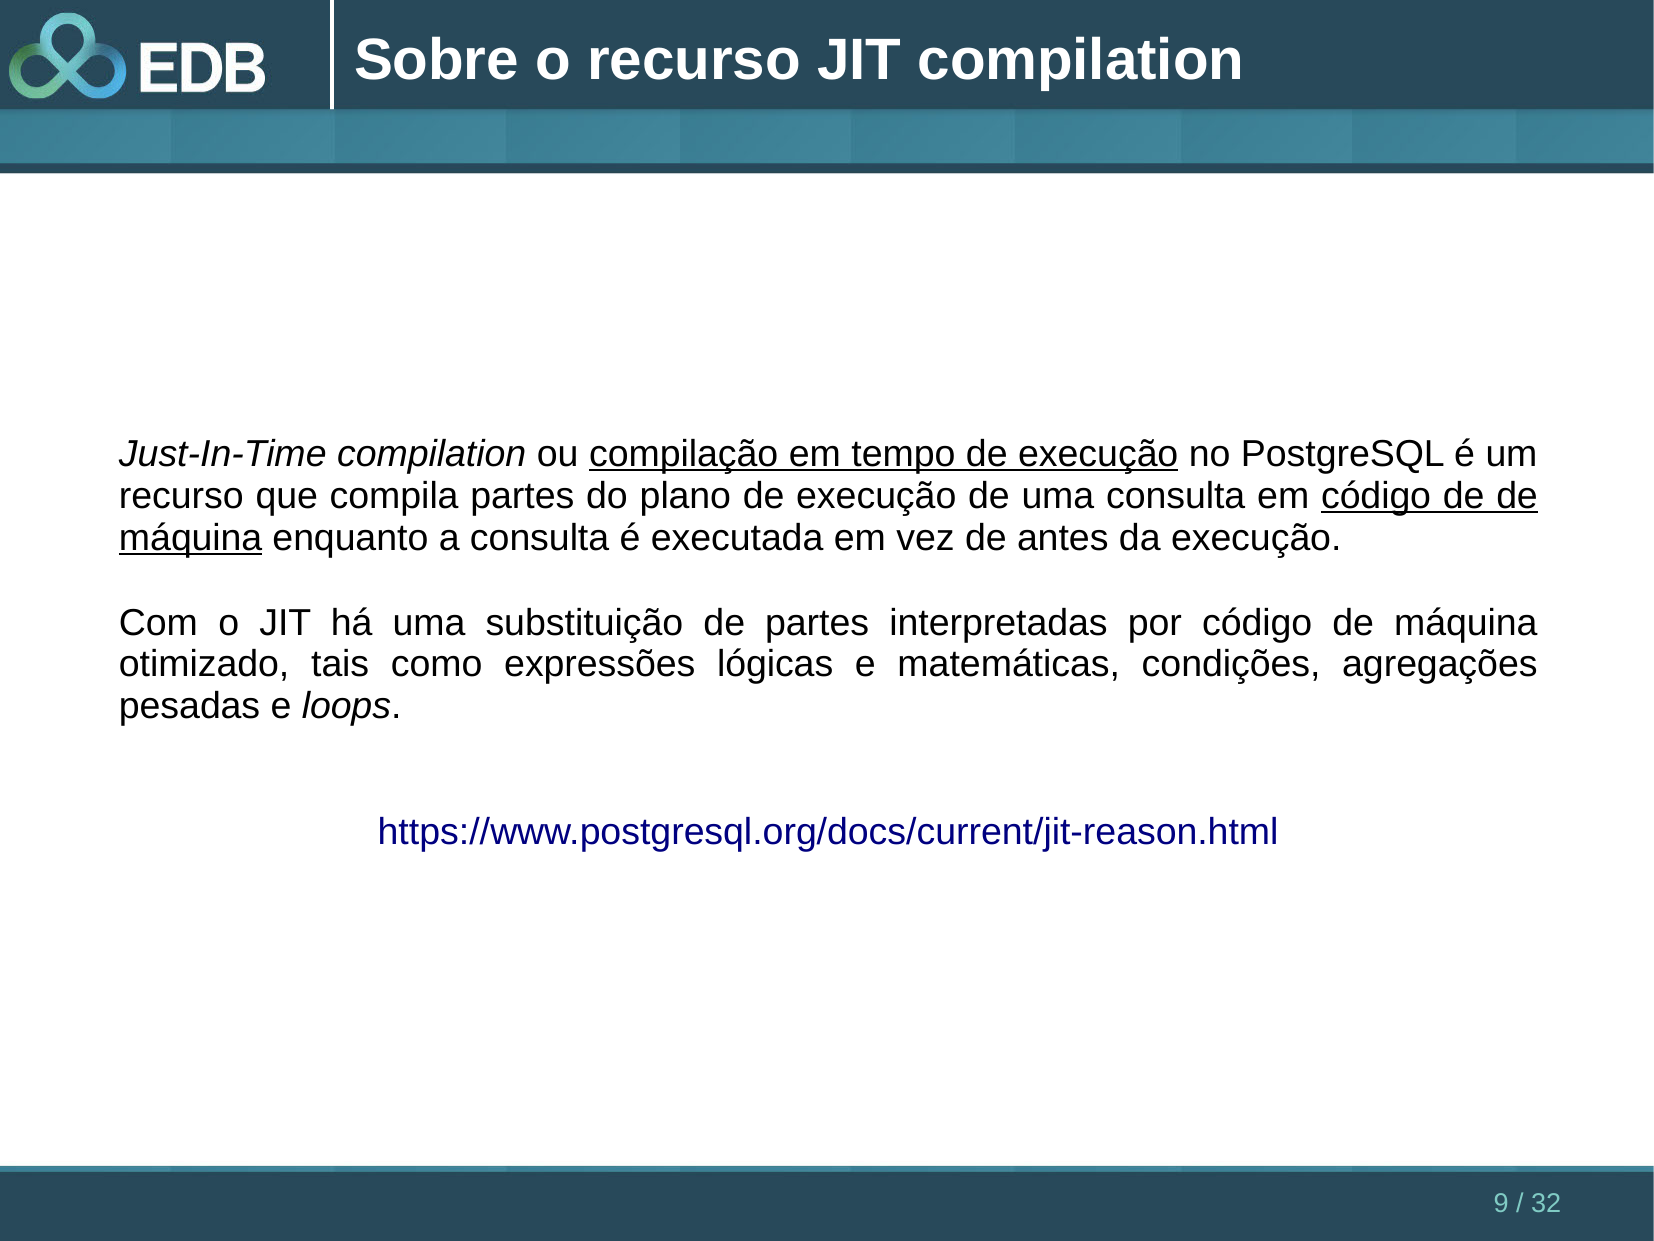

# Sobre o recurso JIT compilation
Just-In-Time compilation ou compilação em tempo de execução no PostgreSQL é um recurso que compila partes do plano de execução de uma consulta em código de de máquina enquanto a consulta é executada em vez de antes da execução.
Com o JIT há uma substituição de partes interpretadas por código de máquina otimizado, tais como expressões lógicas e matemáticas, condições, agregações pesadas e loops.
https://www.postgresql.org/docs/current/jit-reason.html